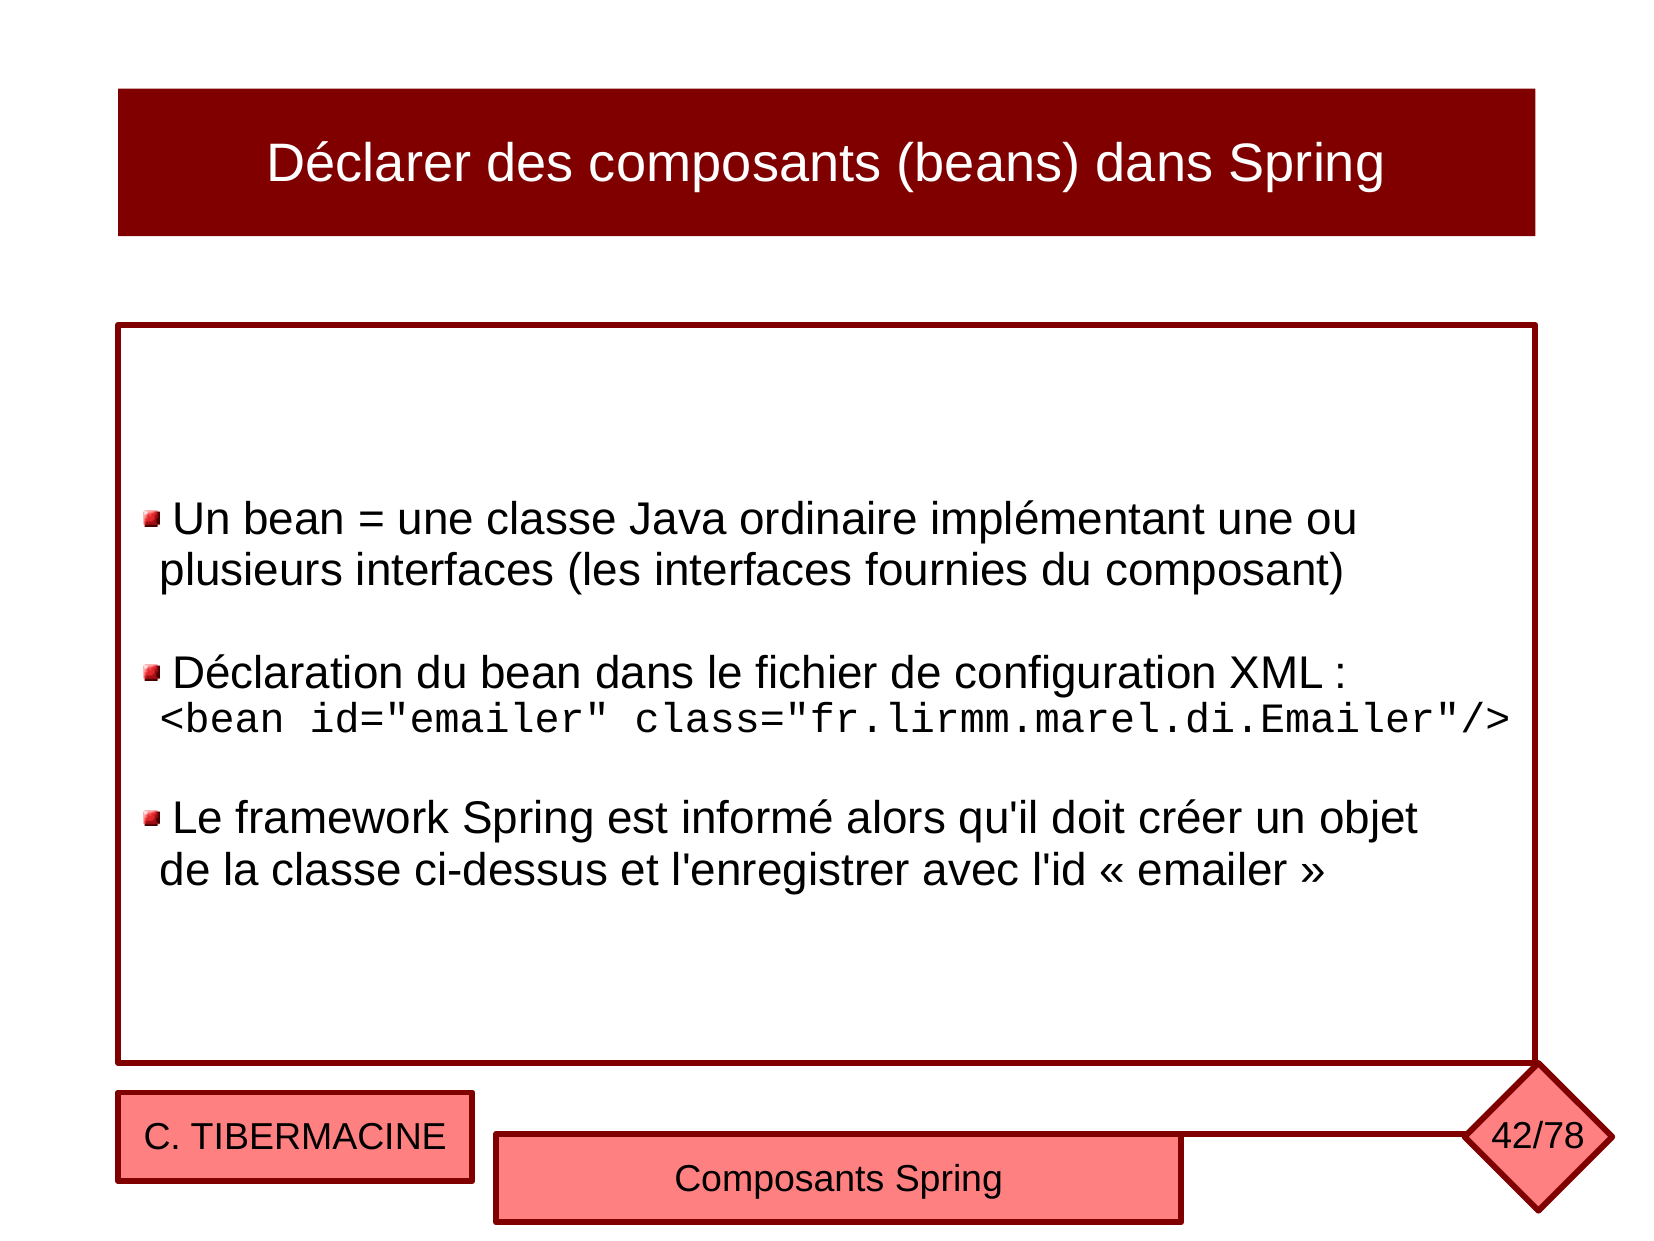

Déclarer des composants (beans) dans Spring
 Un bean = une classe Java ordinaire implémentant une ou
plusieurs interfaces (les interfaces fournies du composant)
 Déclaration du bean dans le fichier de configuration XML :
<bean id="emailer" class="fr.lirmm.marel.di.Emailer"/>
 Le framework Spring est informé alors qu'il doit créer un objet
de la classe ci-dessus et l'enregistrer avec l'id « emailer »
C. TIBERMACINE
Composants Spring